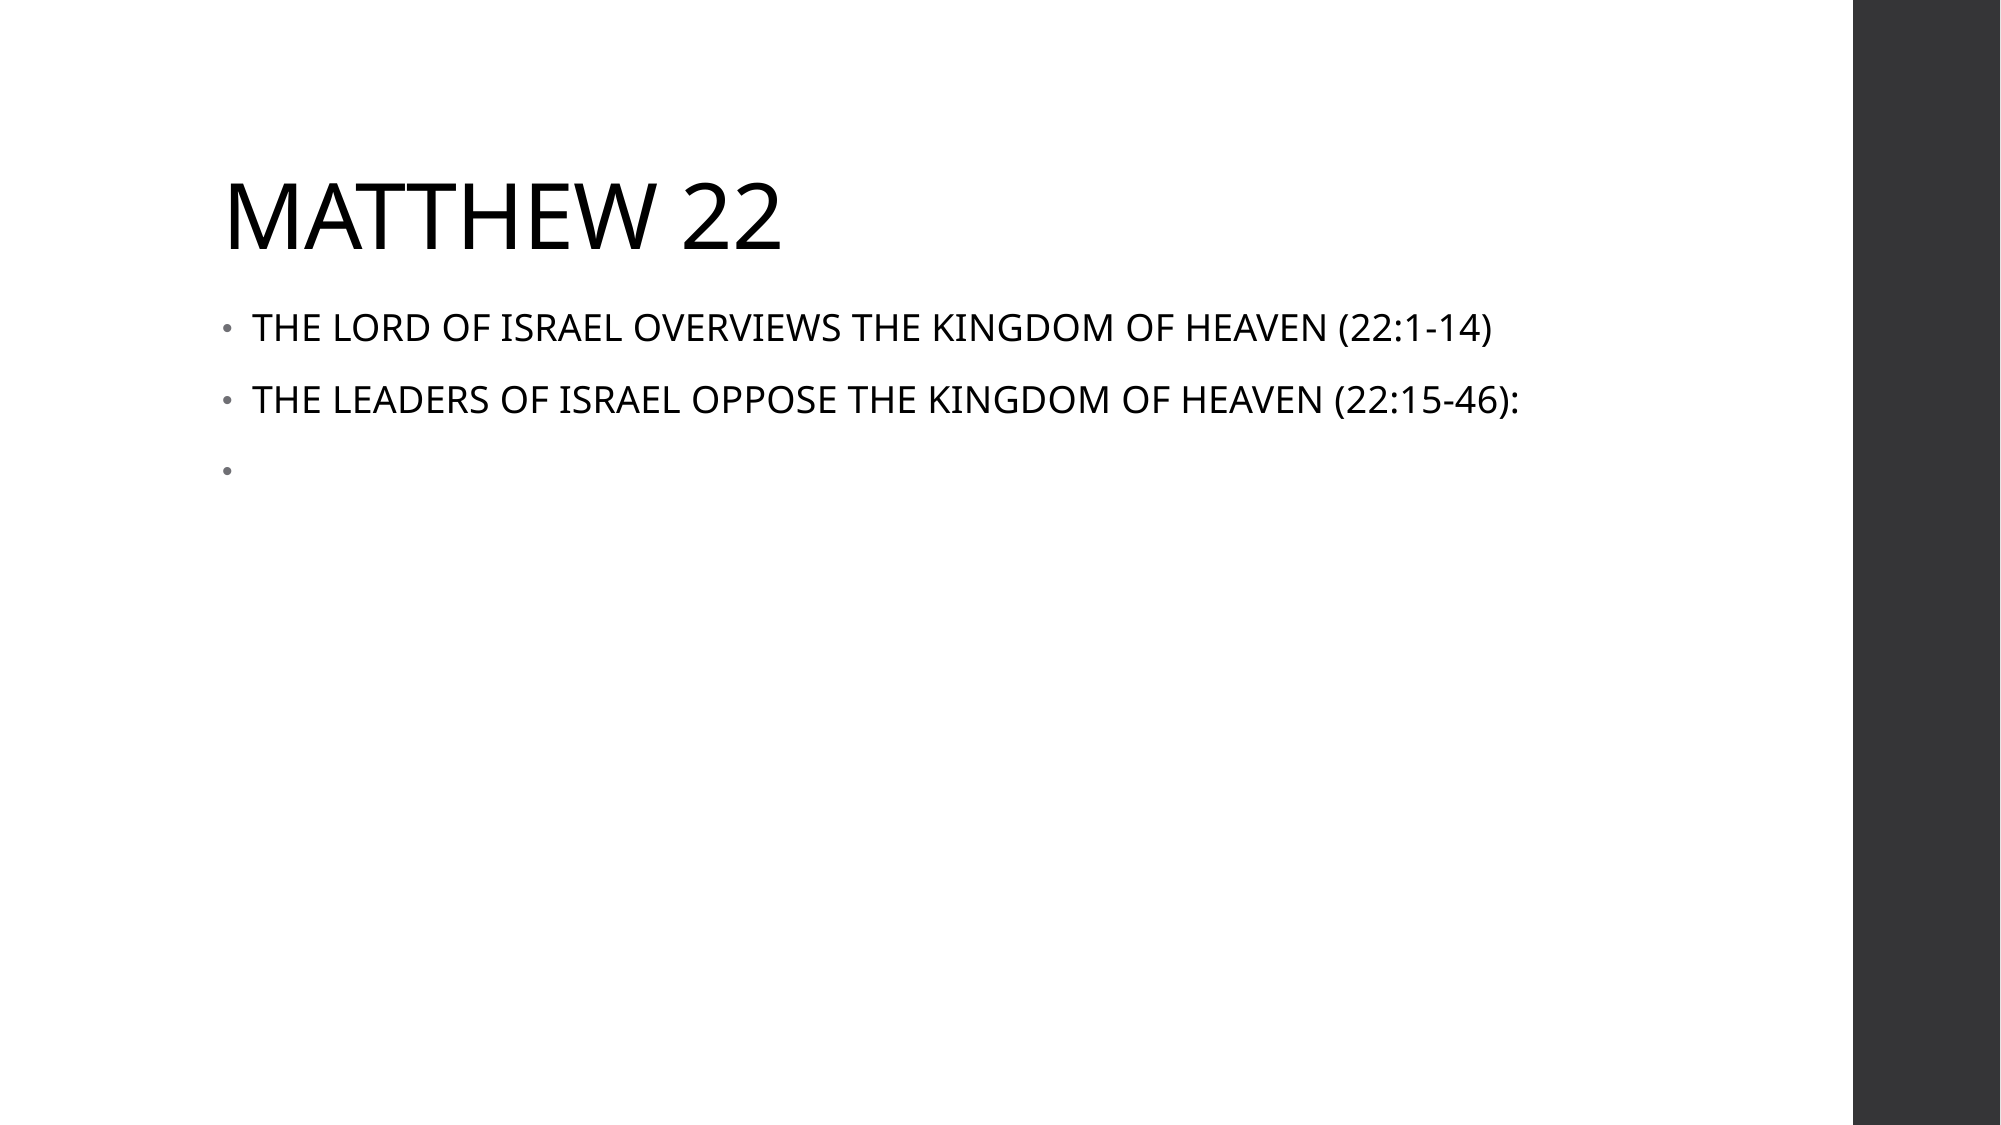

# MATTHEW 22
THE LORD OF ISRAEL OVERVIEWS THE KINGDOM OF HEAVEN (22:1-14)
THE LEADERS OF ISRAEL OPPOSE THE KINGDOM OF HEAVEN (22:15-46):